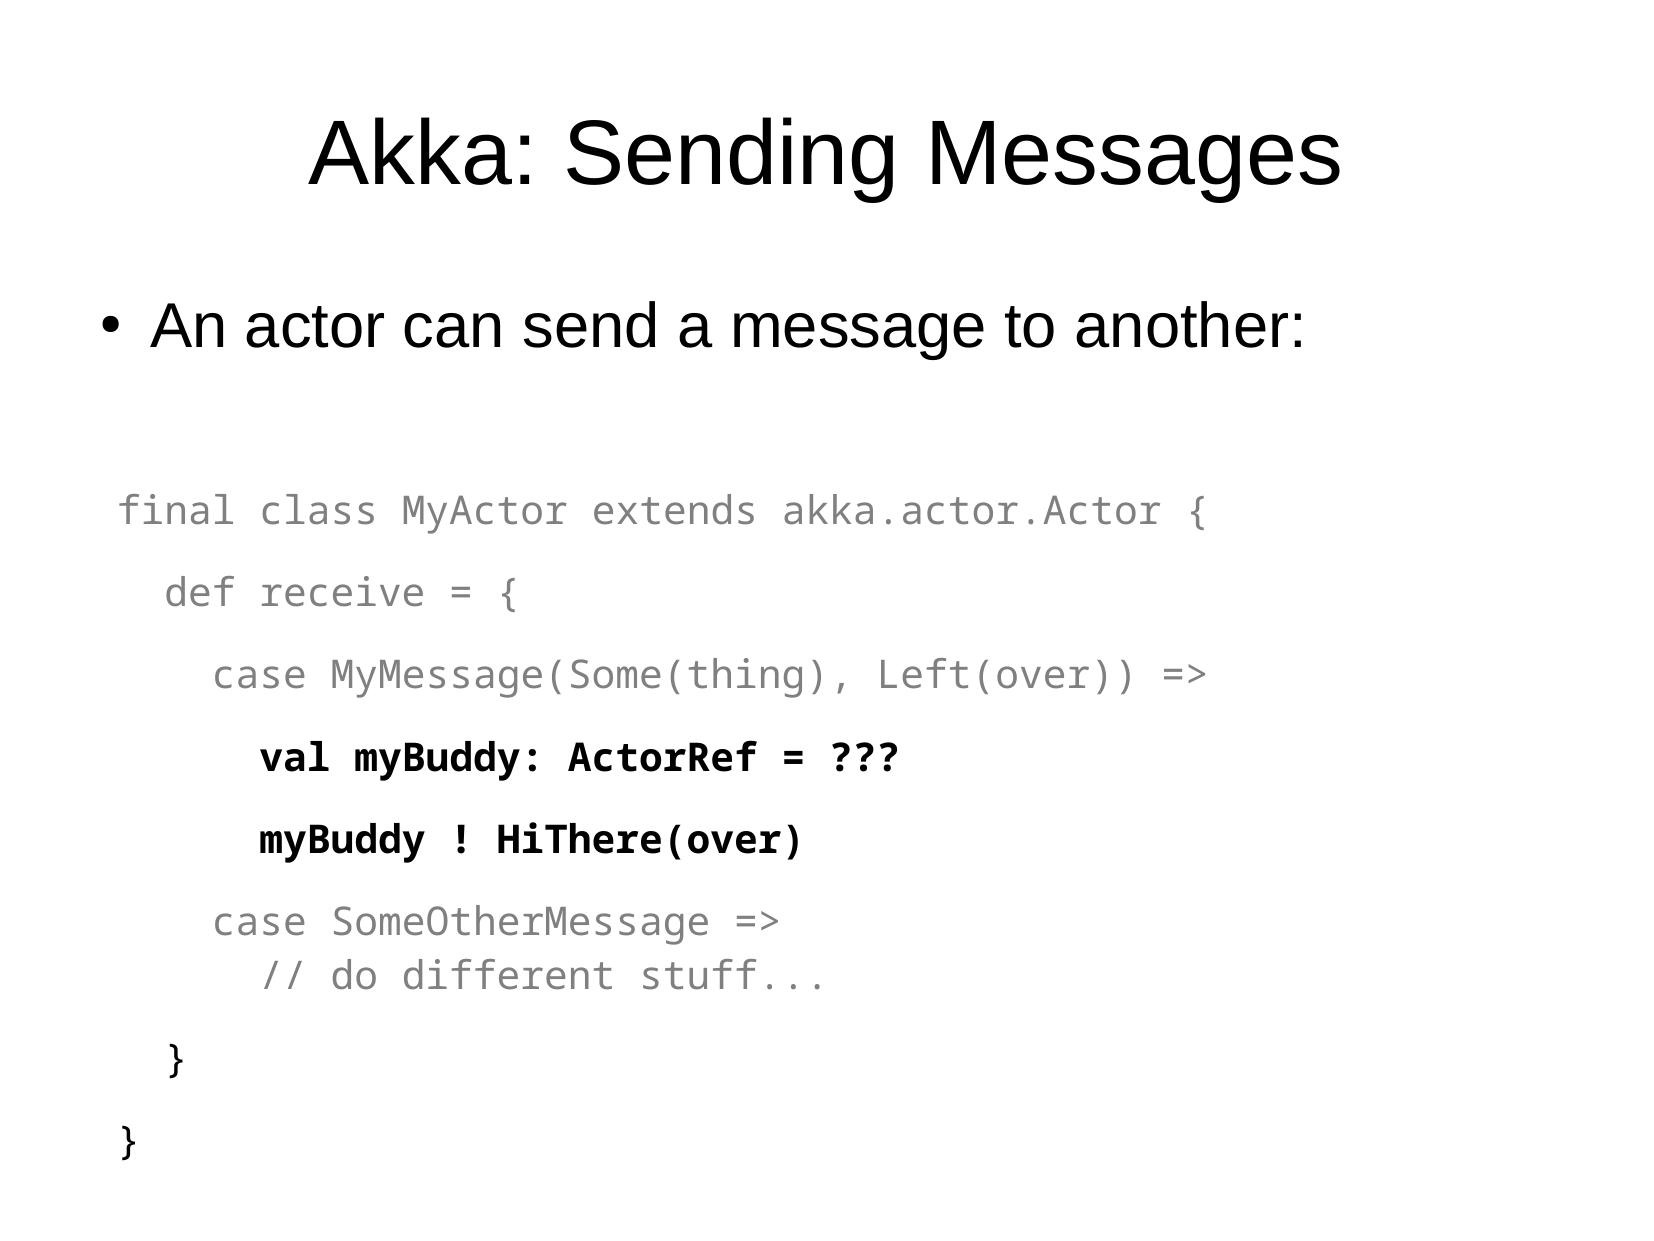

# Akka: Sending Messages
An actor can send a message to another:
final class MyActor extends akka.actor.Actor {
 def receive = {
 case MyMessage(Some(thing), Left(over)) =>
 val myBuddy: ActorRef = ???
 myBuddy ! HiThere(over)
 case SomeOtherMessage =>
 // do different stuff...
 }
}